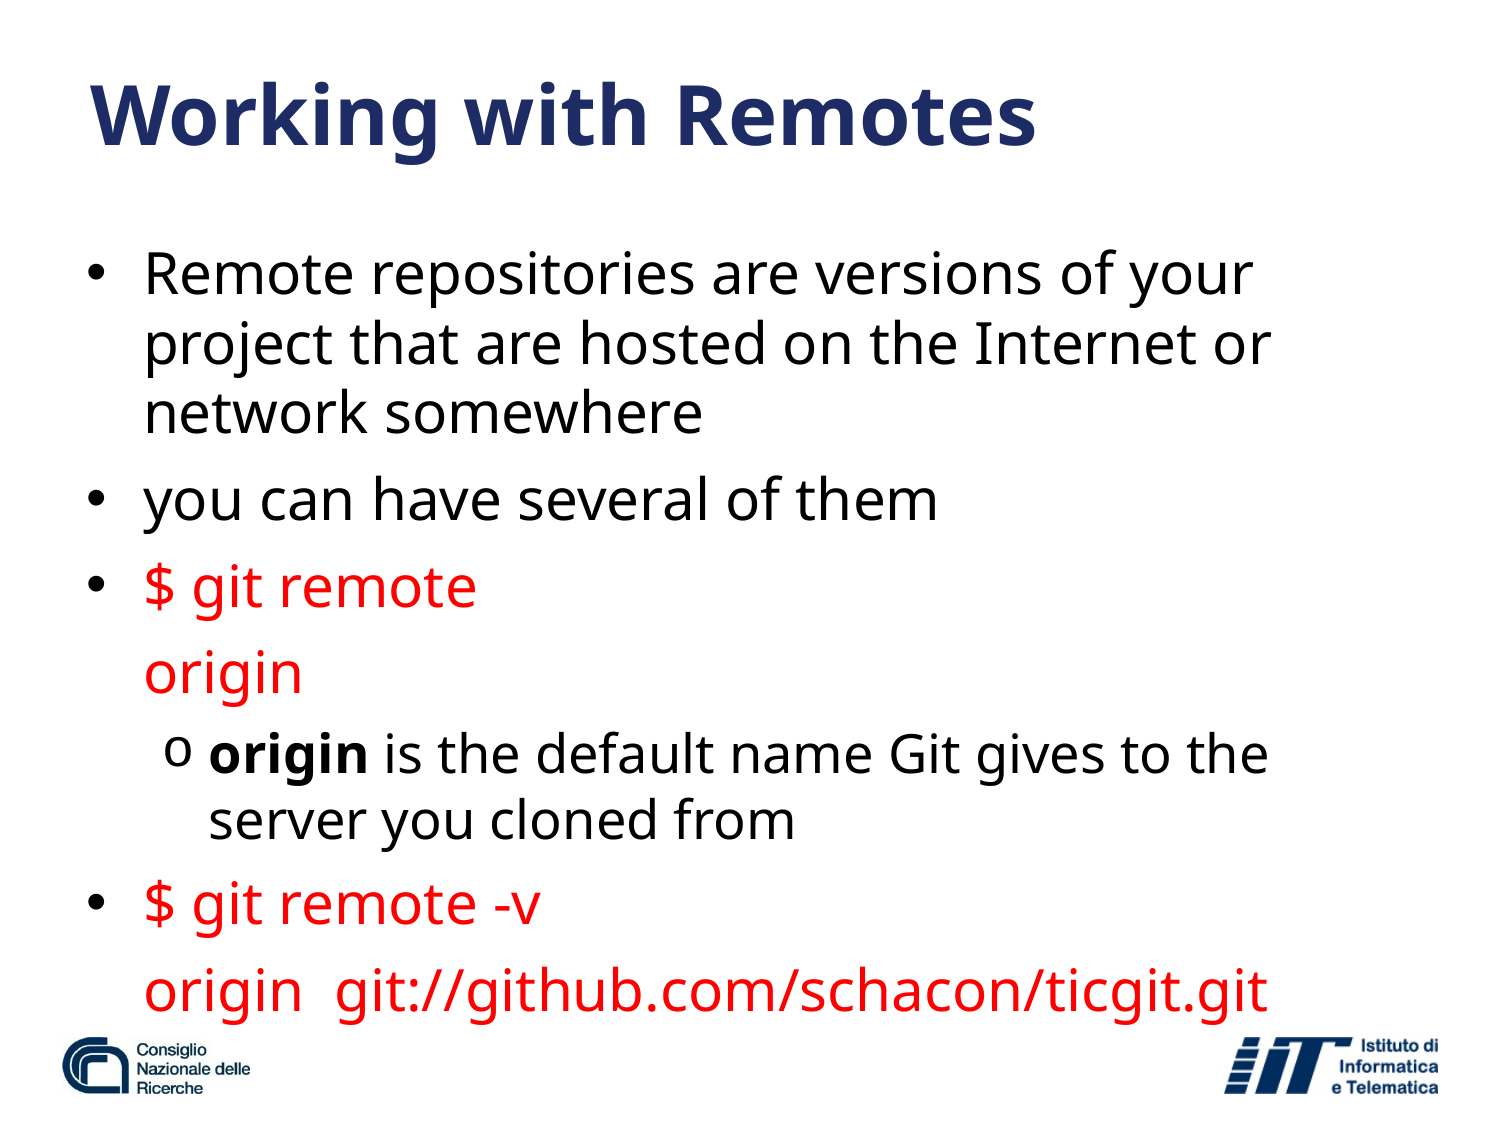

# Working with Remotes
Remote repositories are versions of your project that are hosted on the Internet or network somewhere
you can have several of them
$ git remote
origin
origin is the default name Git gives to the server you cloned from
$ git remote -v
origin git://github.com/schacon/ticgit.git